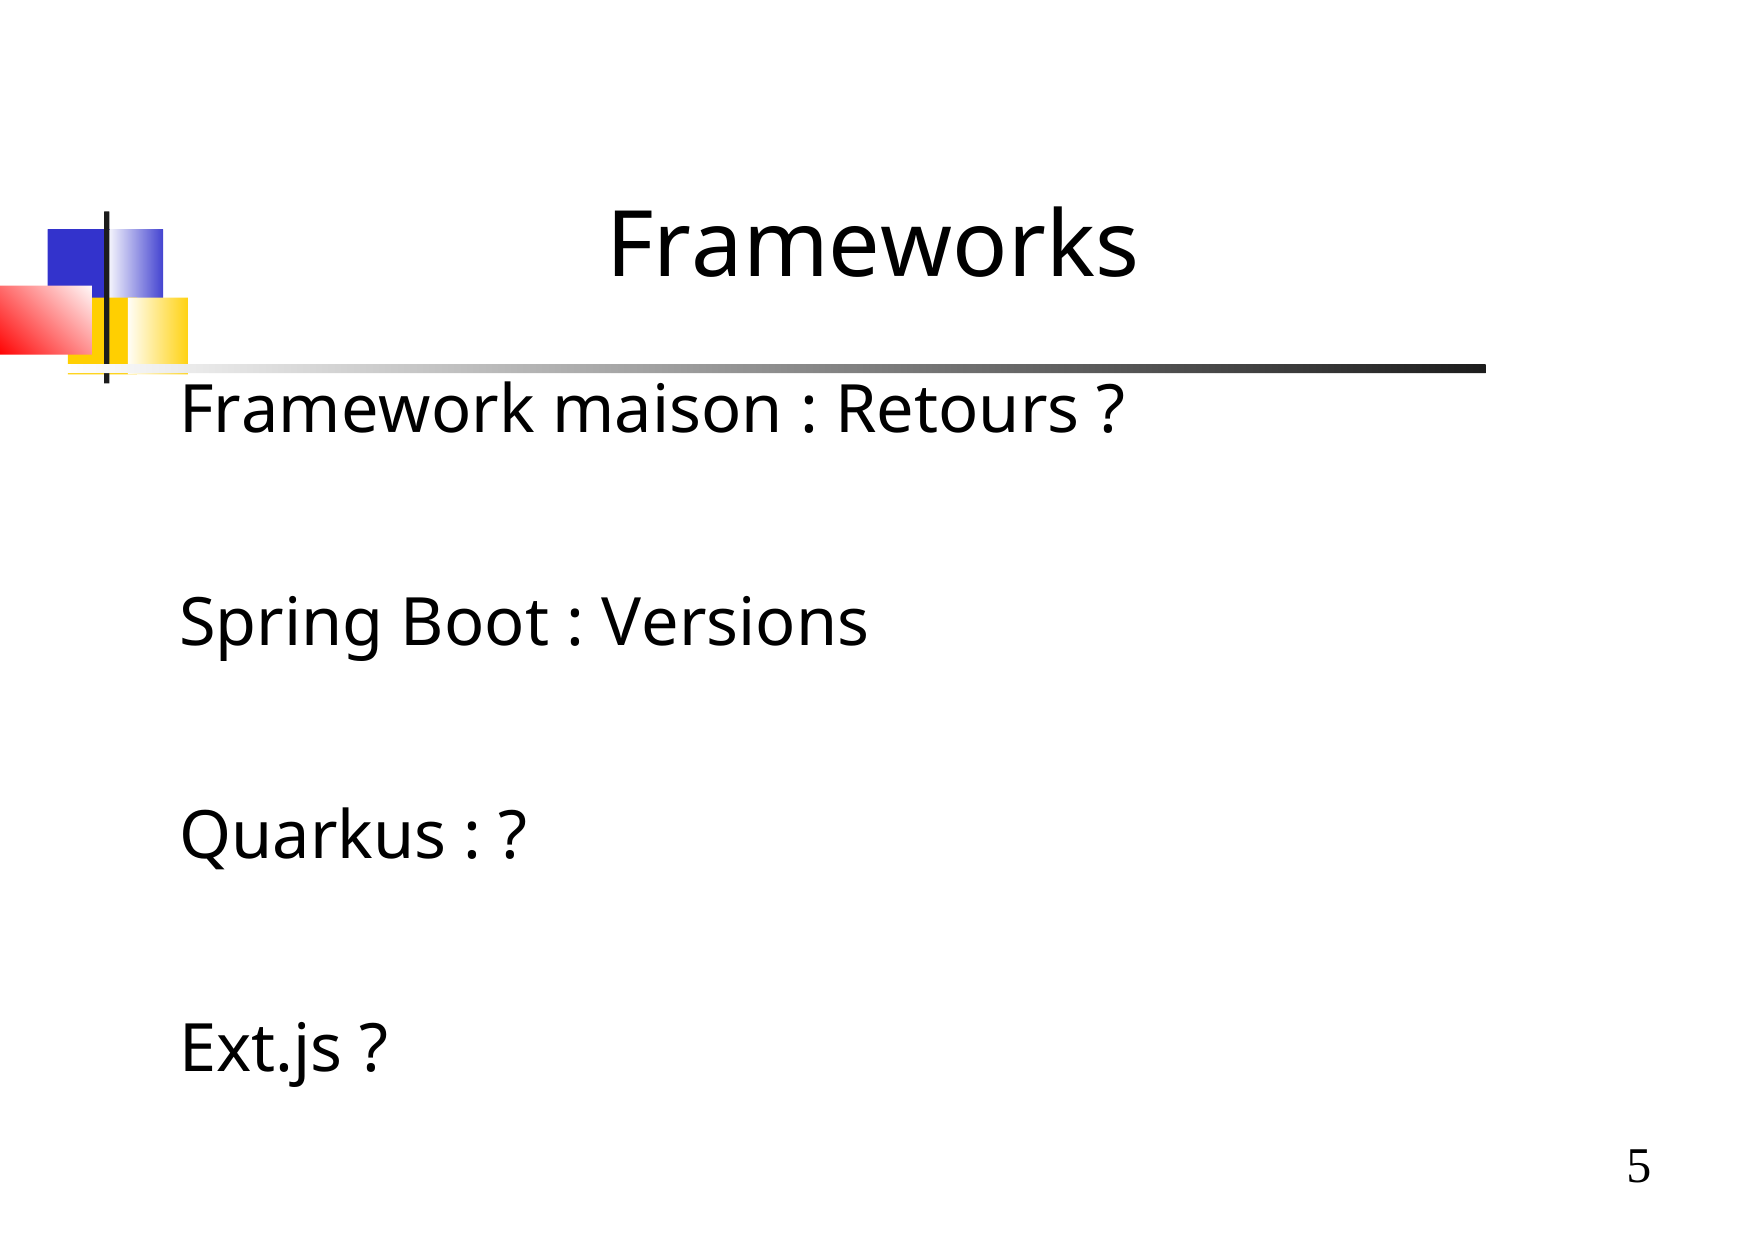

# Frameworks
Framework maison : Retours ?
Spring Boot : Versions
Quarkus : ?
Ext.js ?